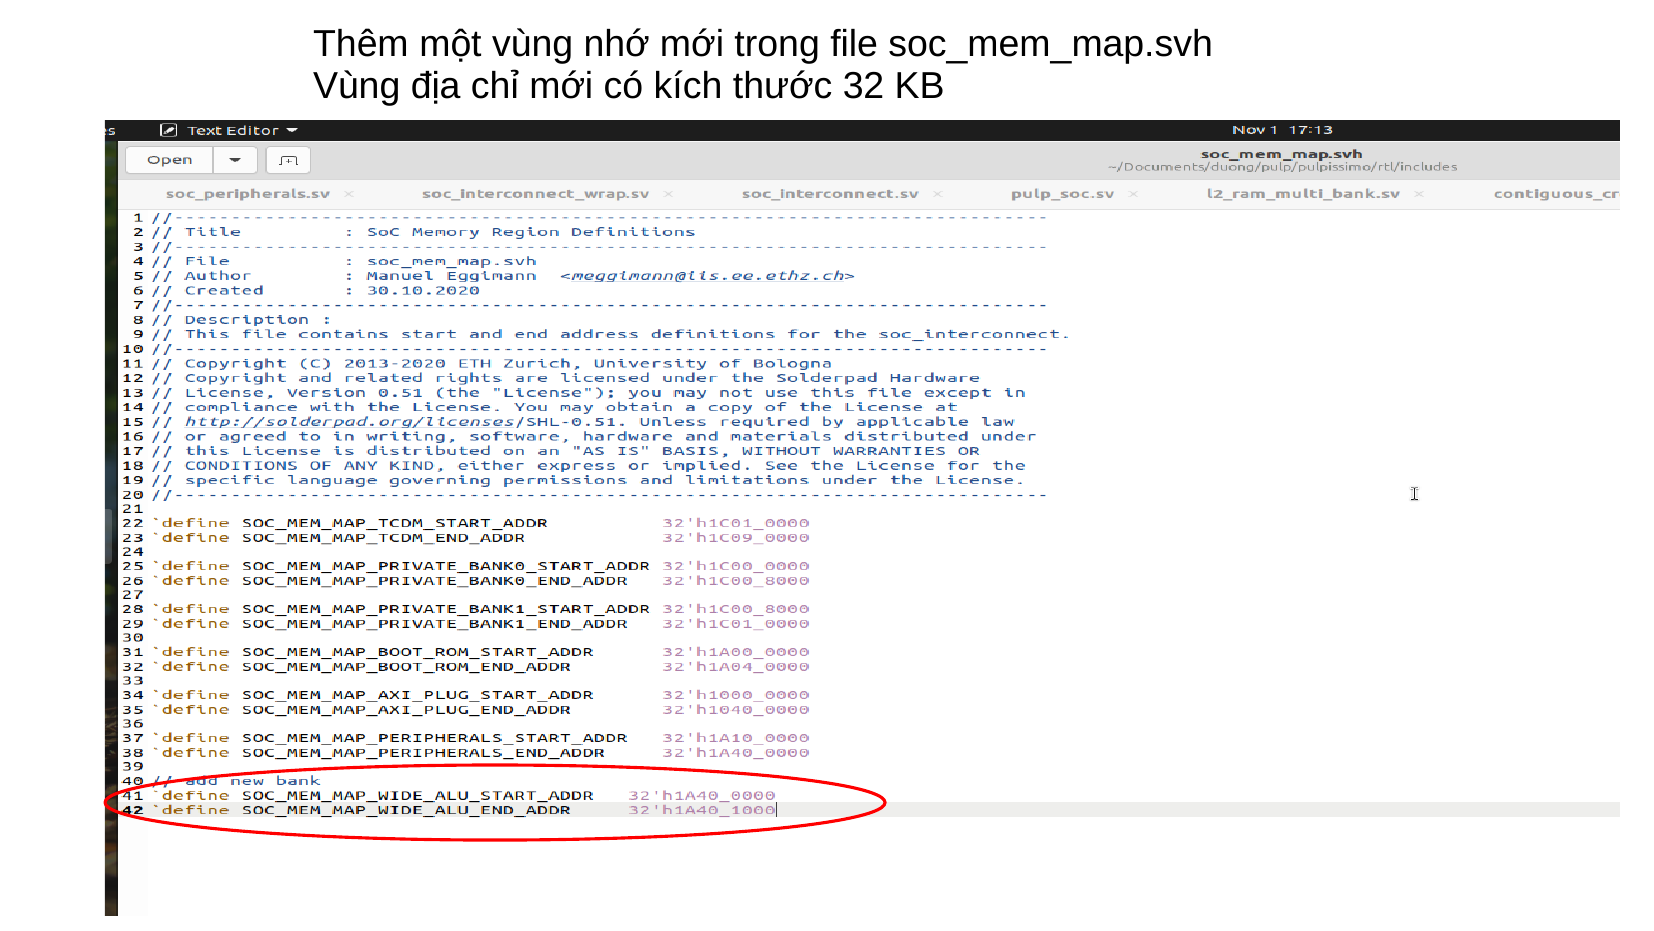

Thêm một vùng nhớ mới trong file soc_mem_map.svh
Vùng địa chỉ mới có kích thước 32 KB